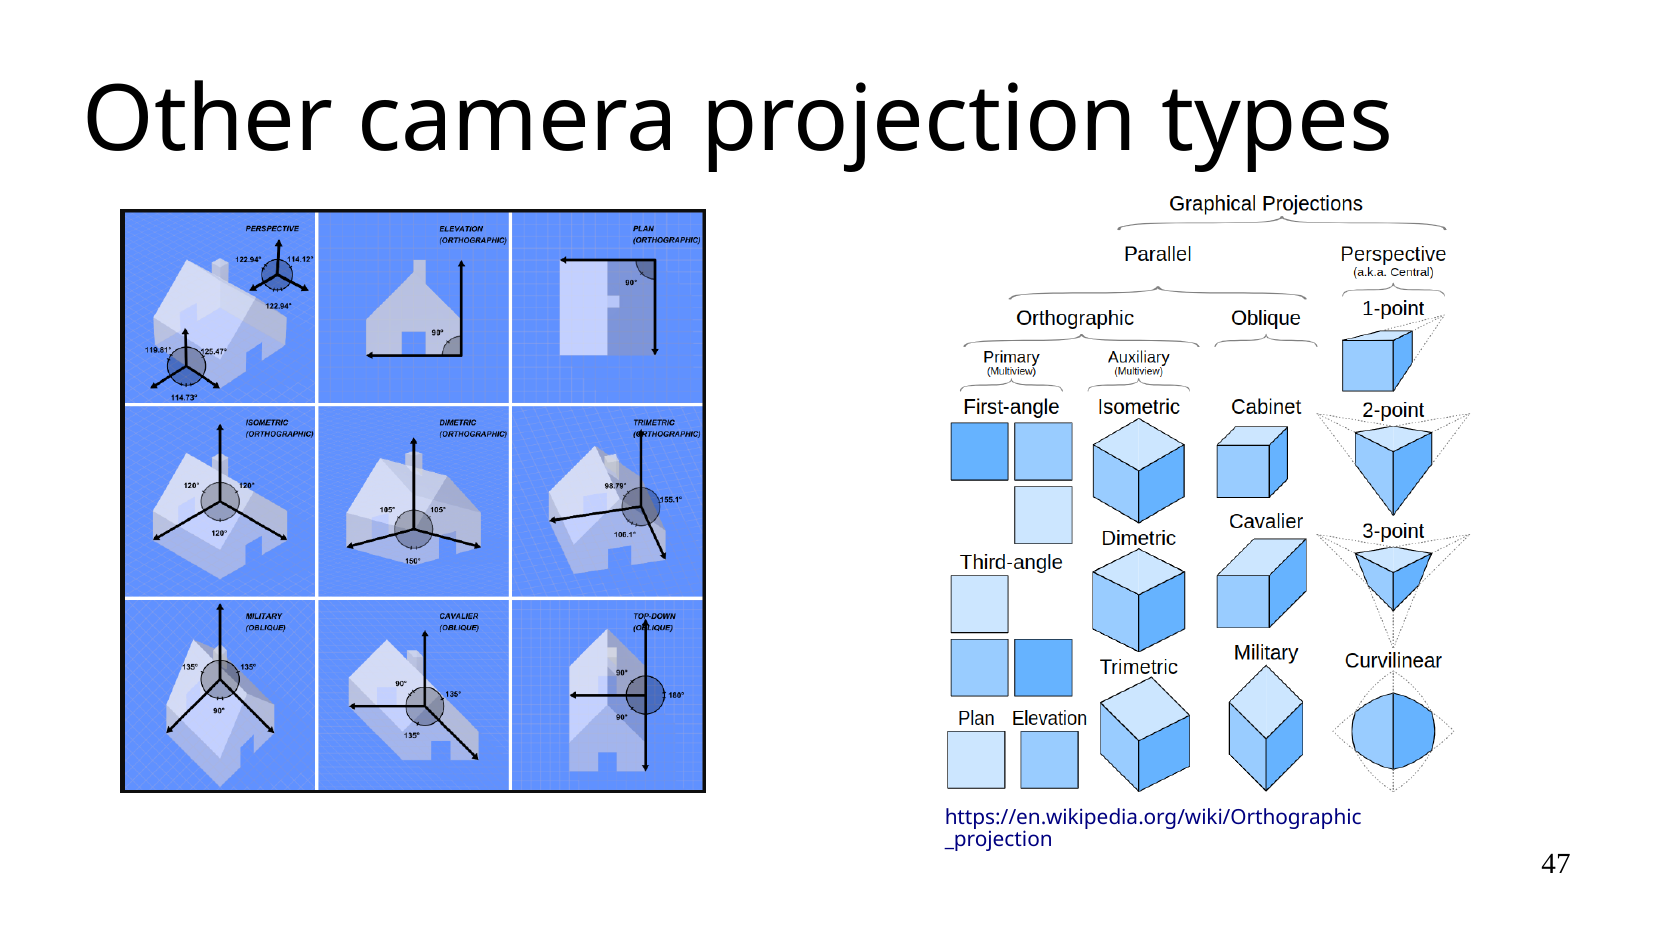

# Other camera projection types
https://en.wikipedia.org/wiki/Orthographic_projection
47